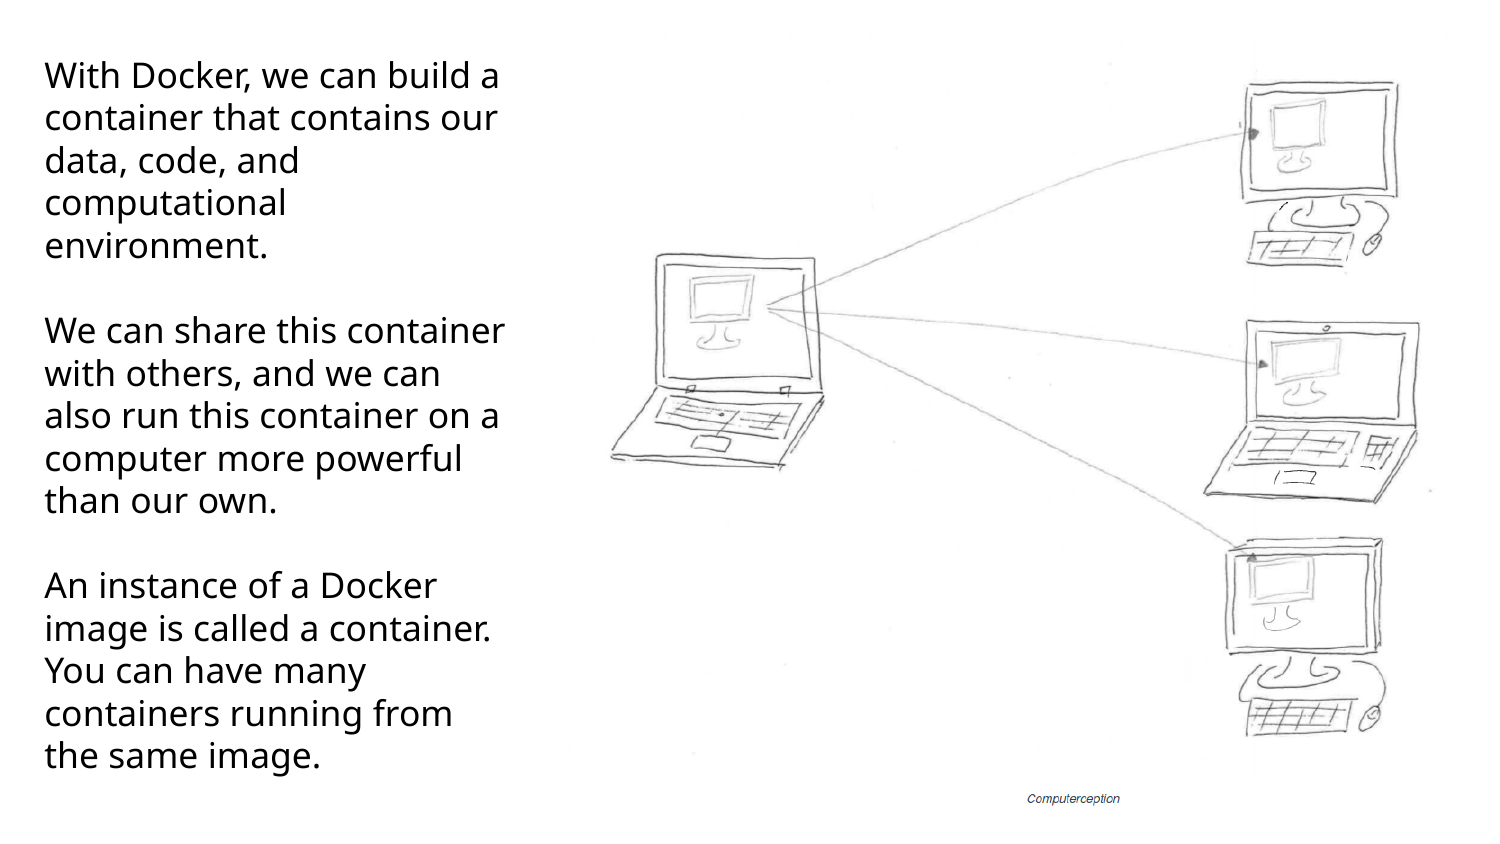

With Docker, we can build a container that contains our data, code, and computational environment.
We can share this container with others, and we can also run this container on a computer more powerful than our own.
An instance of a Docker image is called a container. You can have many containers running from the same image.